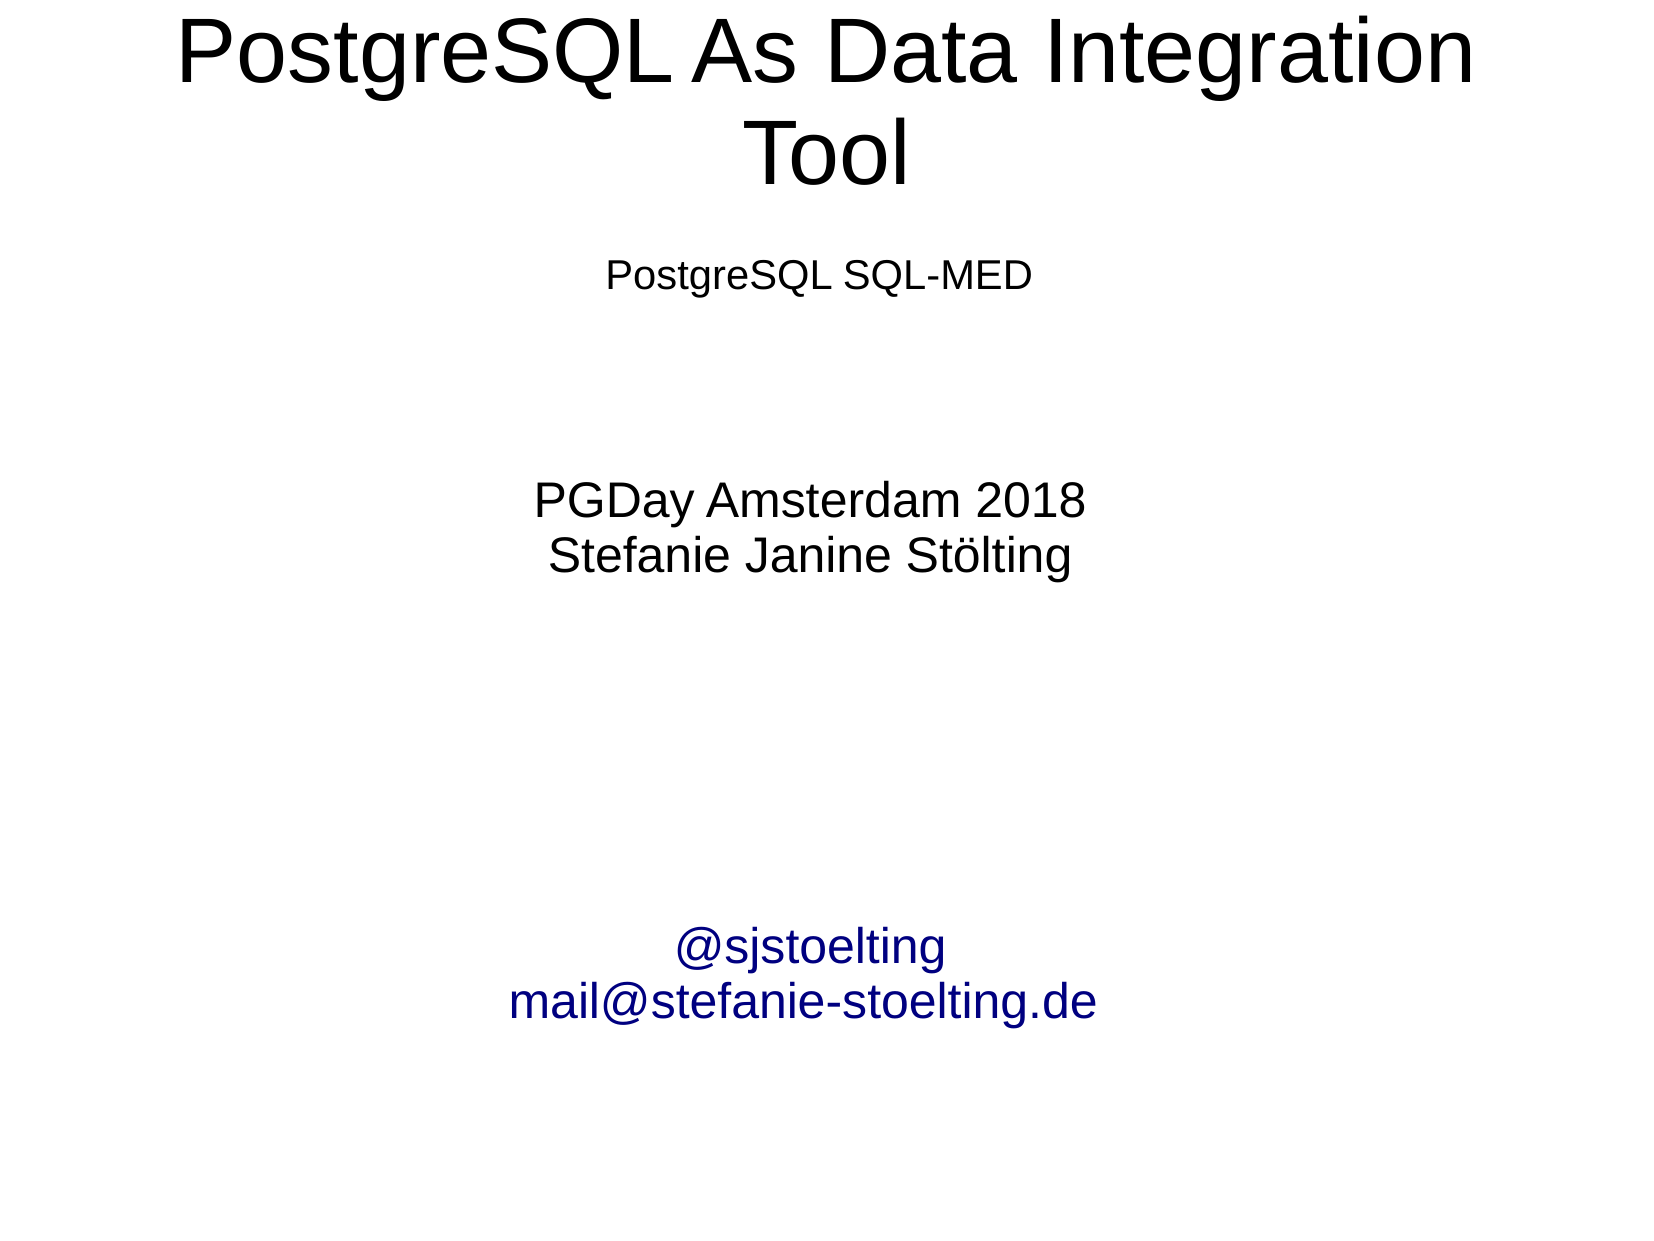

# PostgreSQL As Data Integration Tool
PostgreSQL SQL-MED
PGDay Amsterdam 2018
Stefanie Janine Stölting
@sjstoelting
mail@stefanie-stoelting.de